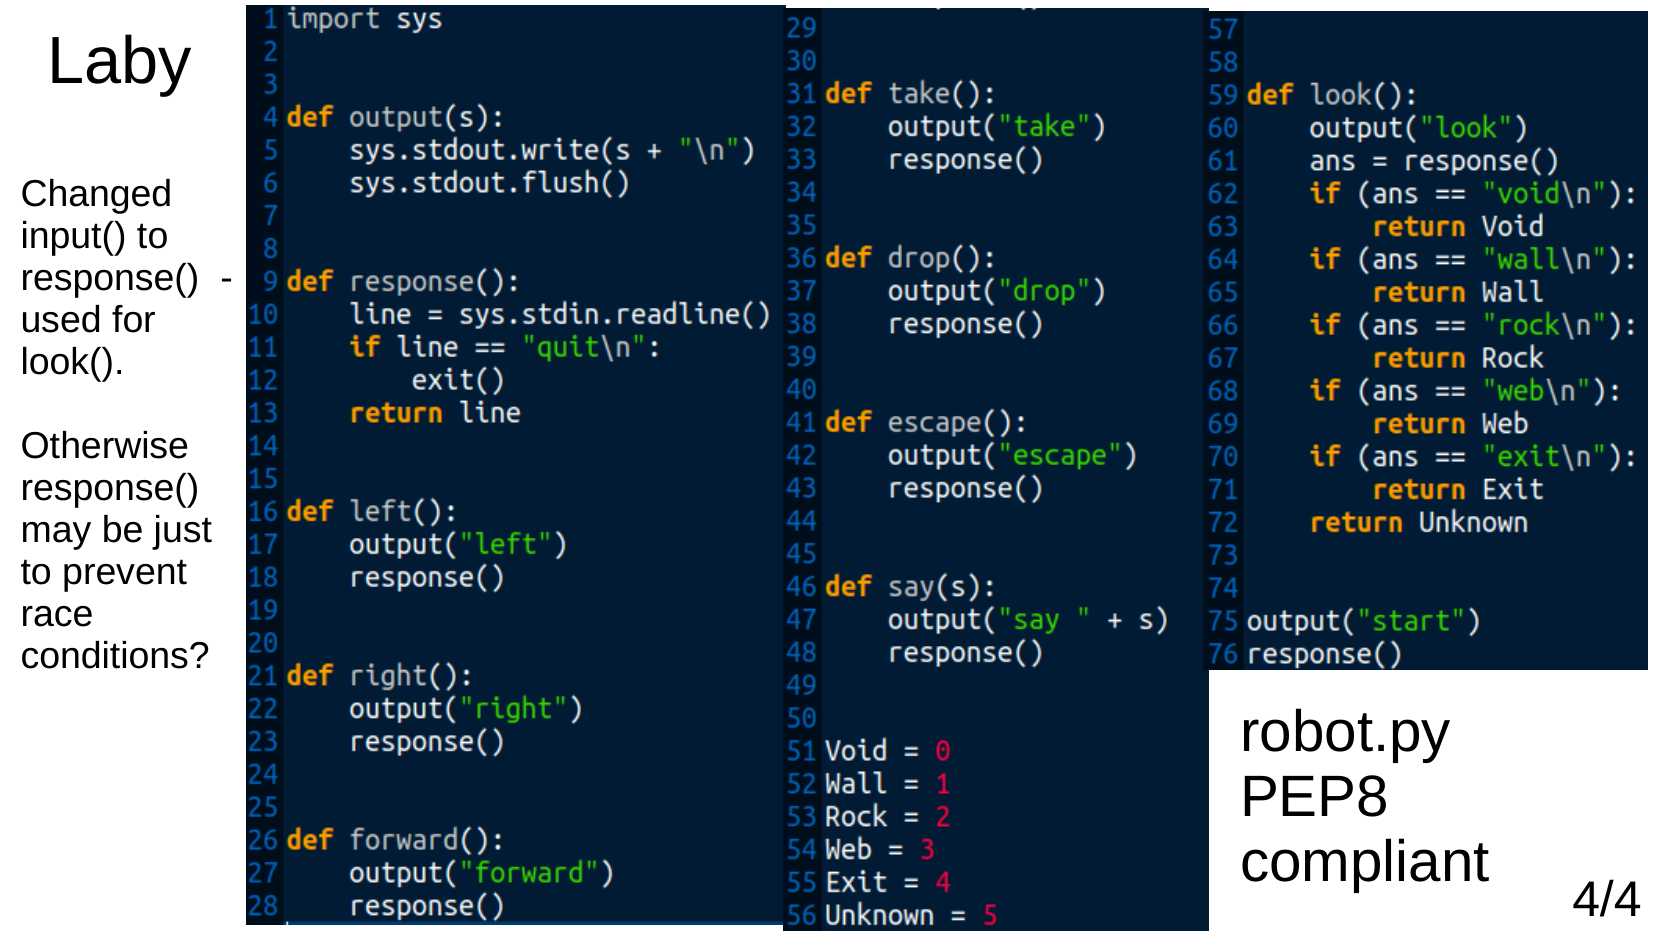

# Laby
Changed input() to response() - used for look().
Otherwise response()
may be just to prevent
race
conditions?
robot.py
PEP8 compliant
4/4